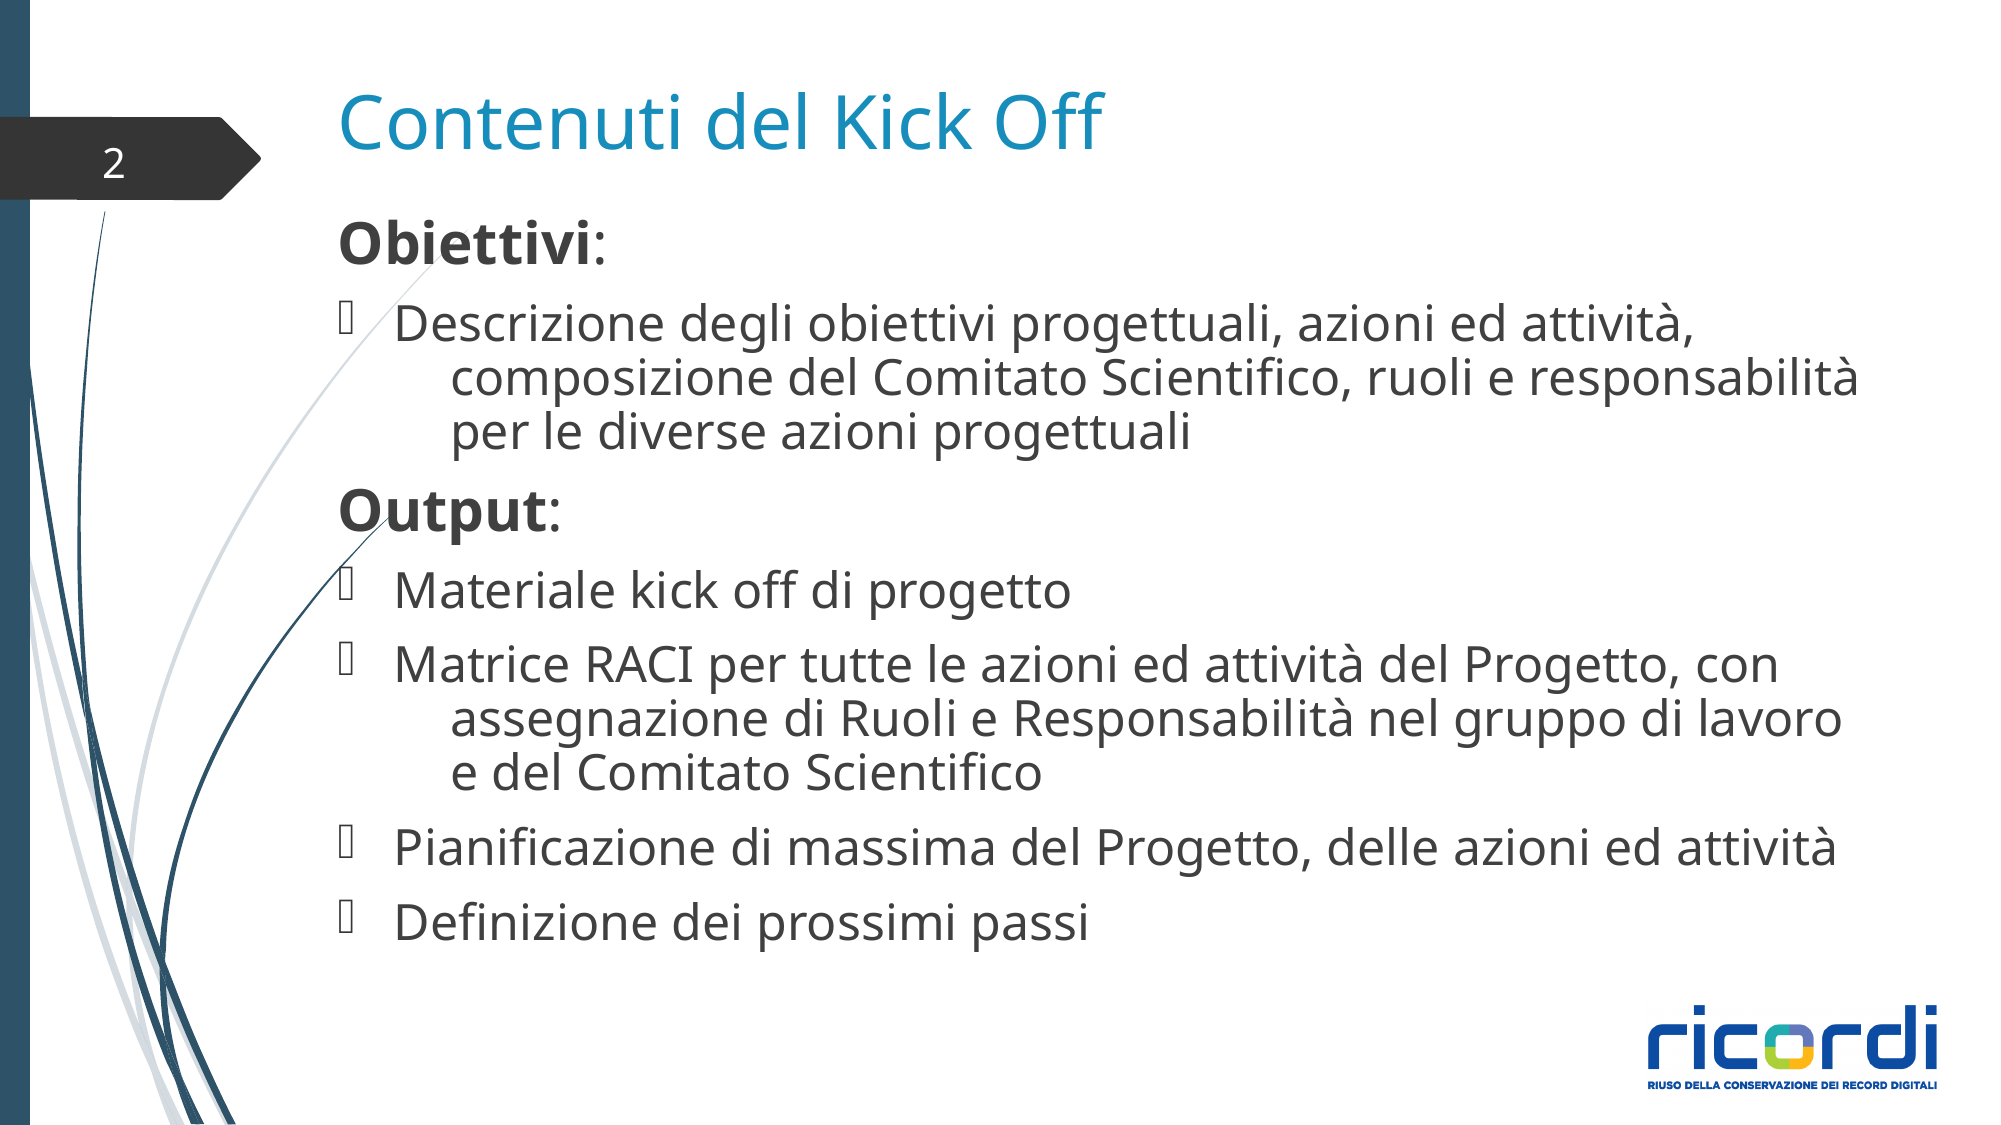

# Contenuti del Kick Off
Obiettivi:
Descrizione degli obiettivi progettuali, azioni ed attività, composizione del Comitato Scientifico, ruoli e responsabilità per le diverse azioni progettuali
Output:
Materiale kick off di progetto
Matrice RACI per tutte le azioni ed attività del Progetto, con assegnazione di Ruoli e Responsabilità nel gruppo di lavoro e del Comitato Scientifico
Pianificazione di massima del Progetto, delle azioni ed attività
Definizione dei prossimi passi